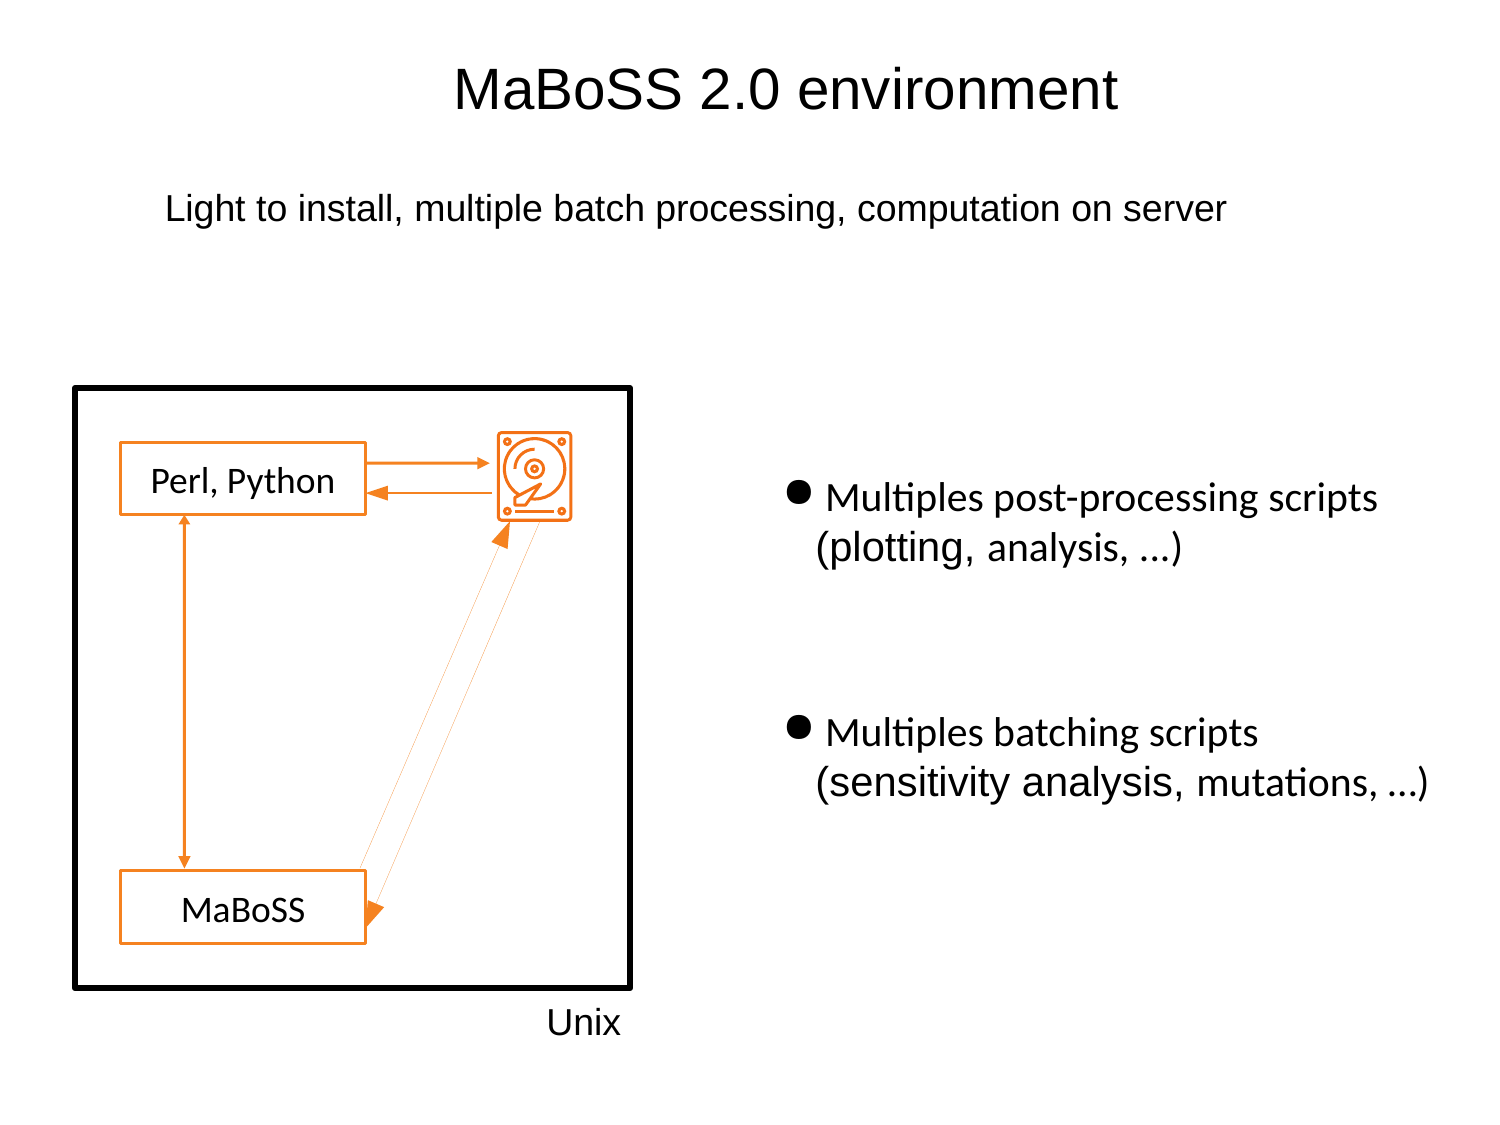

MaBoSS 2.0 environment
 Multiples post-processing scripts
(plotting, analysis, ...)
 Multiples batching scripts
(sensitivity analysis, mutations, …)
Light to install, multiple batch processing, computation on server
Perl, Python
MaBoSS
Unix